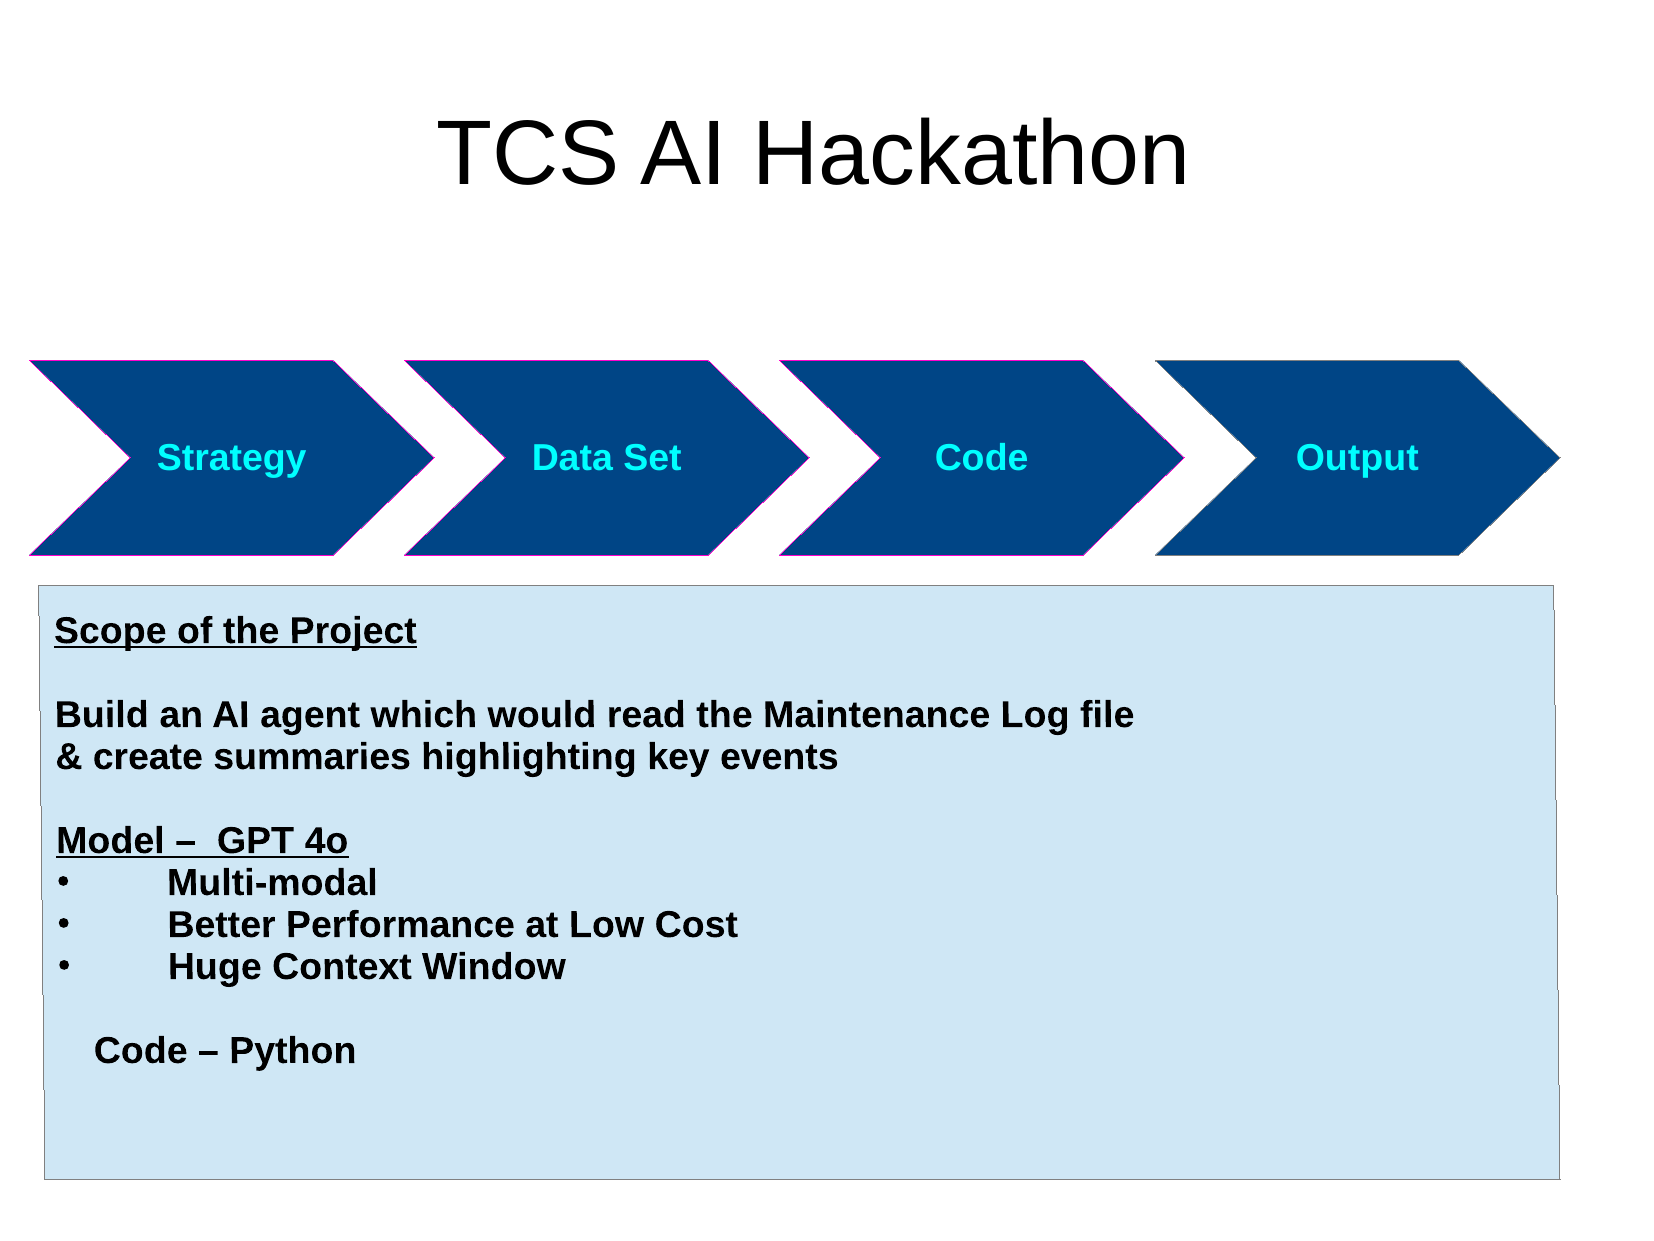

# TCS AI Hackathon
Strategy
Data Set
Code
Output
Scope of the Project
Build an AI agent which would read the Maintenance Log file
& create summaries highlighting key events
Model – GPT 4o
	Multi-modal
	Better Performance at Low Cost
	Huge Context Window
Code – Python